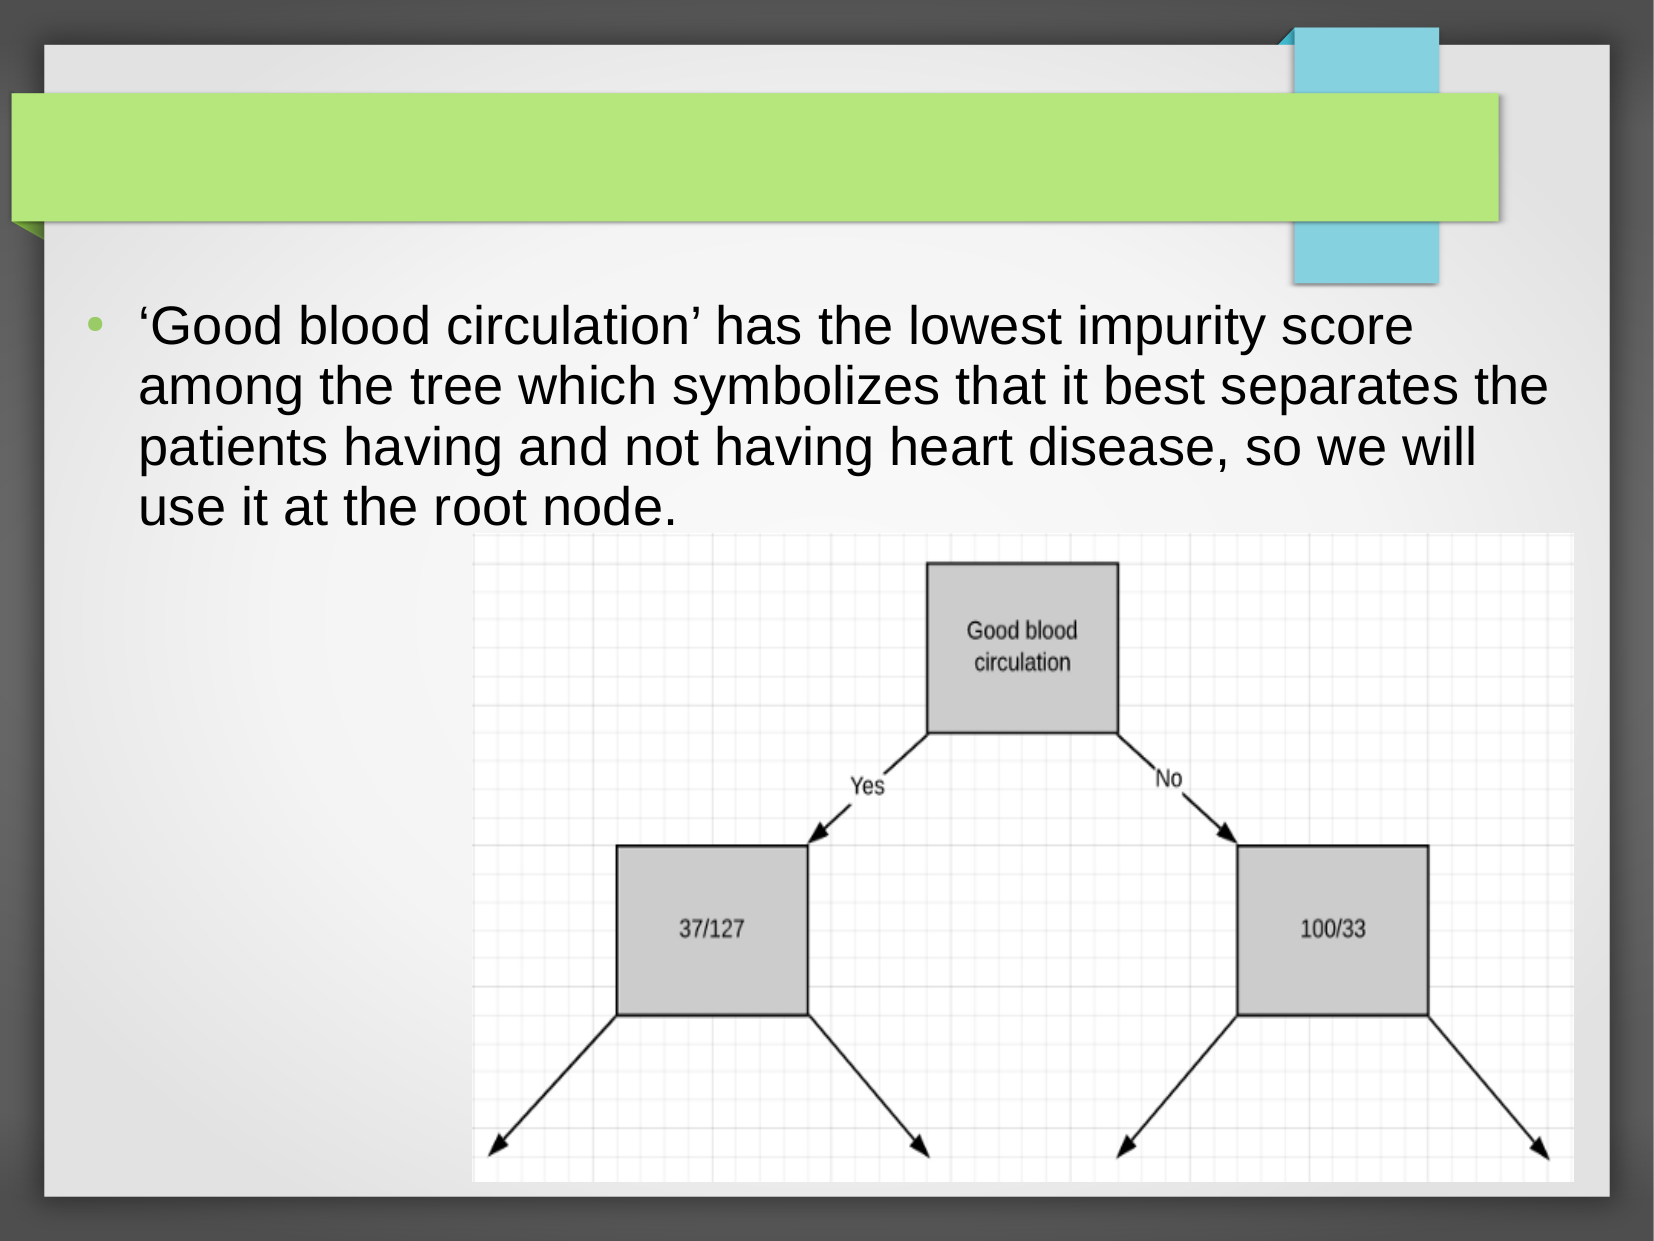

#
‘Good blood circulation’ has the lowest impurity score among the tree which symbolizes that it best separates the patients having and not having heart disease, so we will use it at the root node.